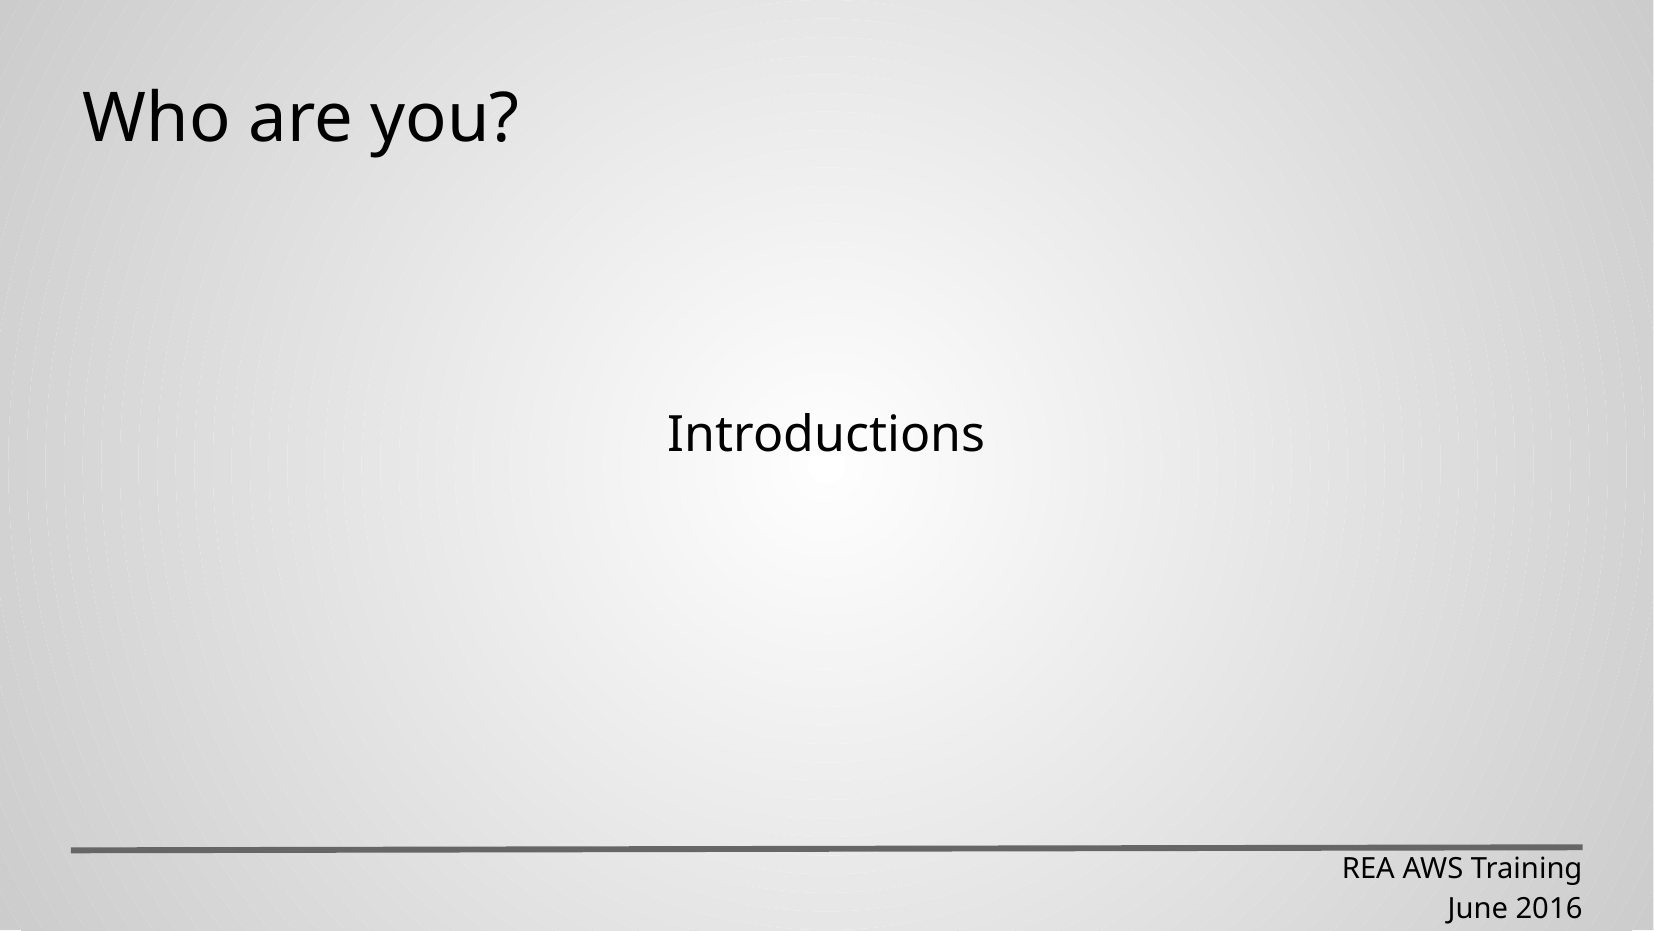

# Who are you?
Introductions
REA AWS Training